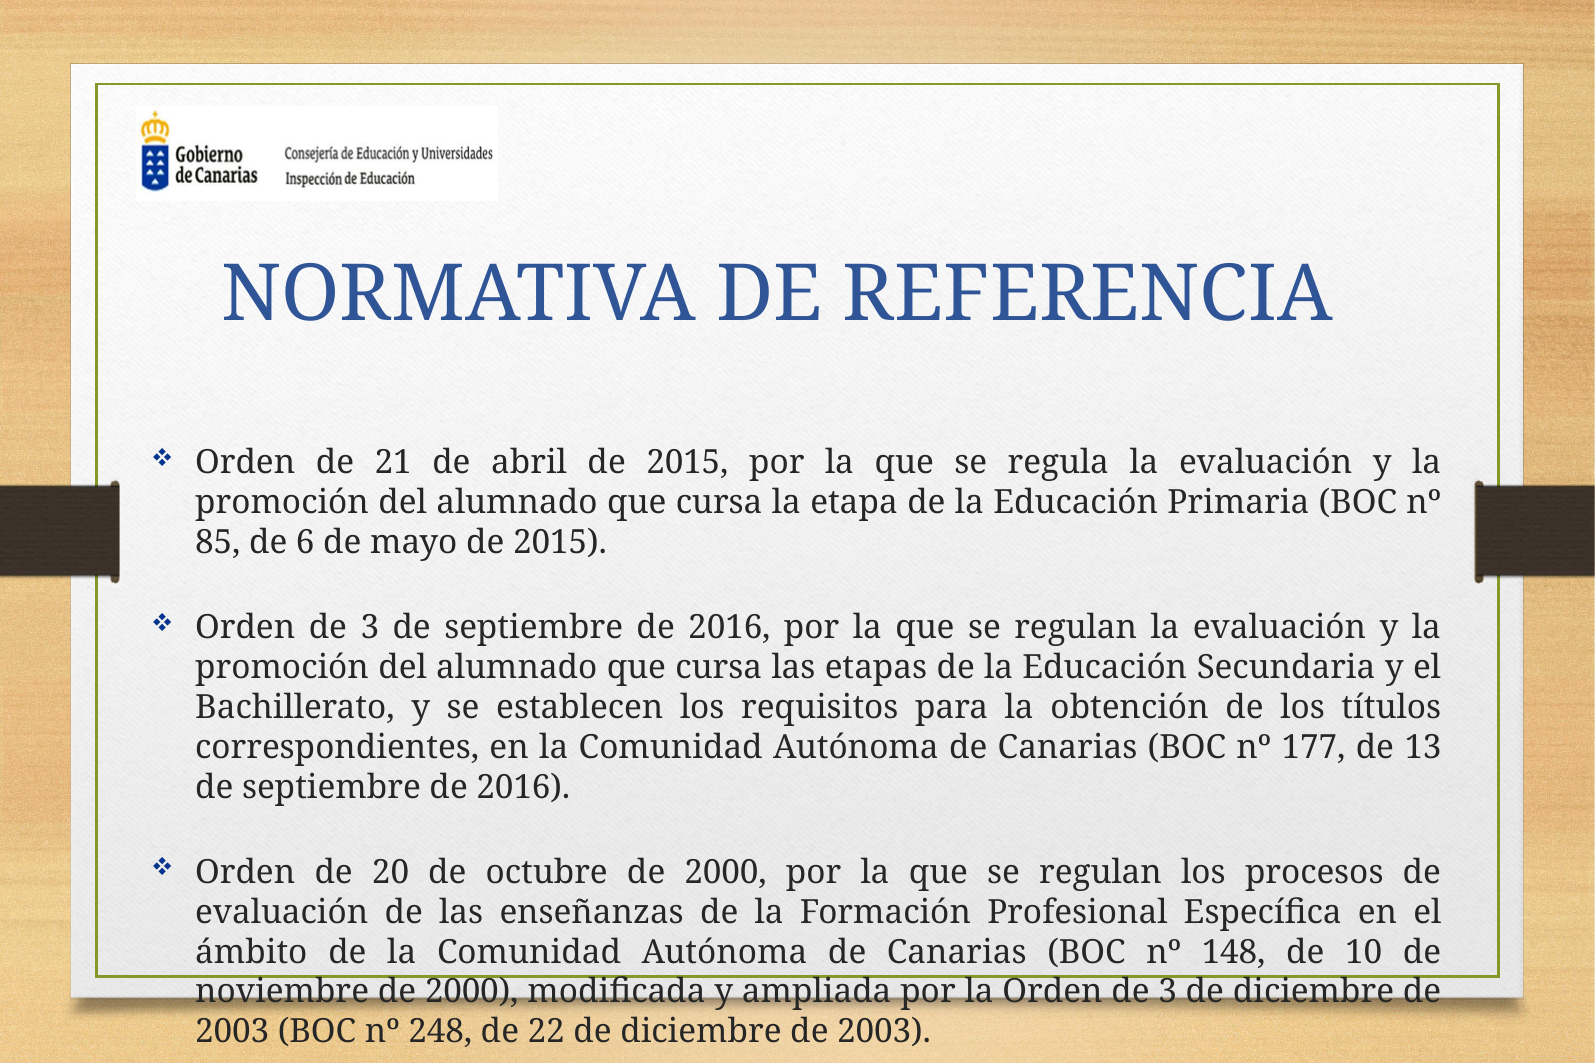

NORMATIVA DE REFERENCIA
Orden de 21 de abril de 2015, por la que se regula la evaluación y la promoción del alumnado que cursa la etapa de la Educación Primaria (BOC nº 85, de 6 de mayo de 2015).
Orden de 3 de septiembre de 2016, por la que se regulan la evaluación y la promoción del alumnado que cursa las etapas de la Educación Secundaria y el Bachillerato, y se establecen los requisitos para la obtención de los títulos correspondientes, en la Comunidad Autónoma de Canarias (BOC nº 177, de 13 de septiembre de 2016).
Orden de 20 de octubre de 2000, por la que se regulan los procesos de evaluación de las enseñanzas de la Formación Profesional Específica en el ámbito de la Comunidad Autónoma de Canarias (BOC nº 148, de 10 de noviembre de 2000), modificada y ampliada por la Orden de 3 de diciembre de 2003 (BOC nº 248, de 22 de diciembre de 2003).